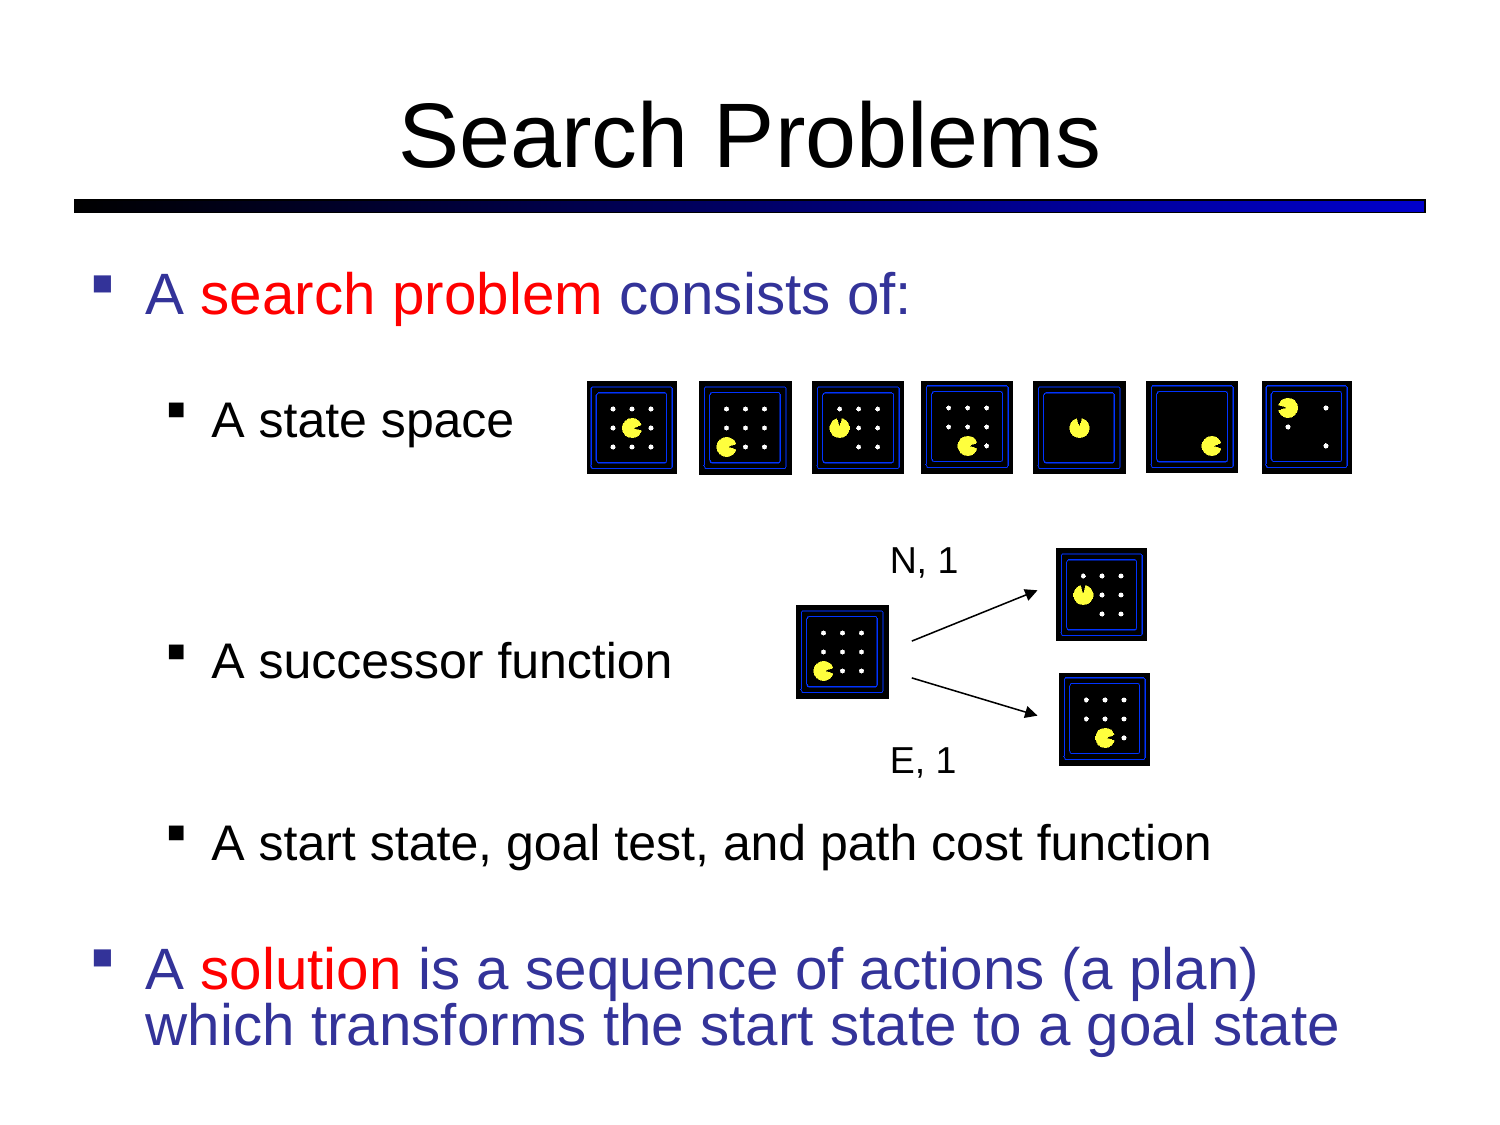

Search Problems
A search problem consists of:
A state space
A successor function
A start state, goal test, and path cost function
A solution is a sequence of actions (a plan) which transforms the start state to a goal state
N, 1
E, 1